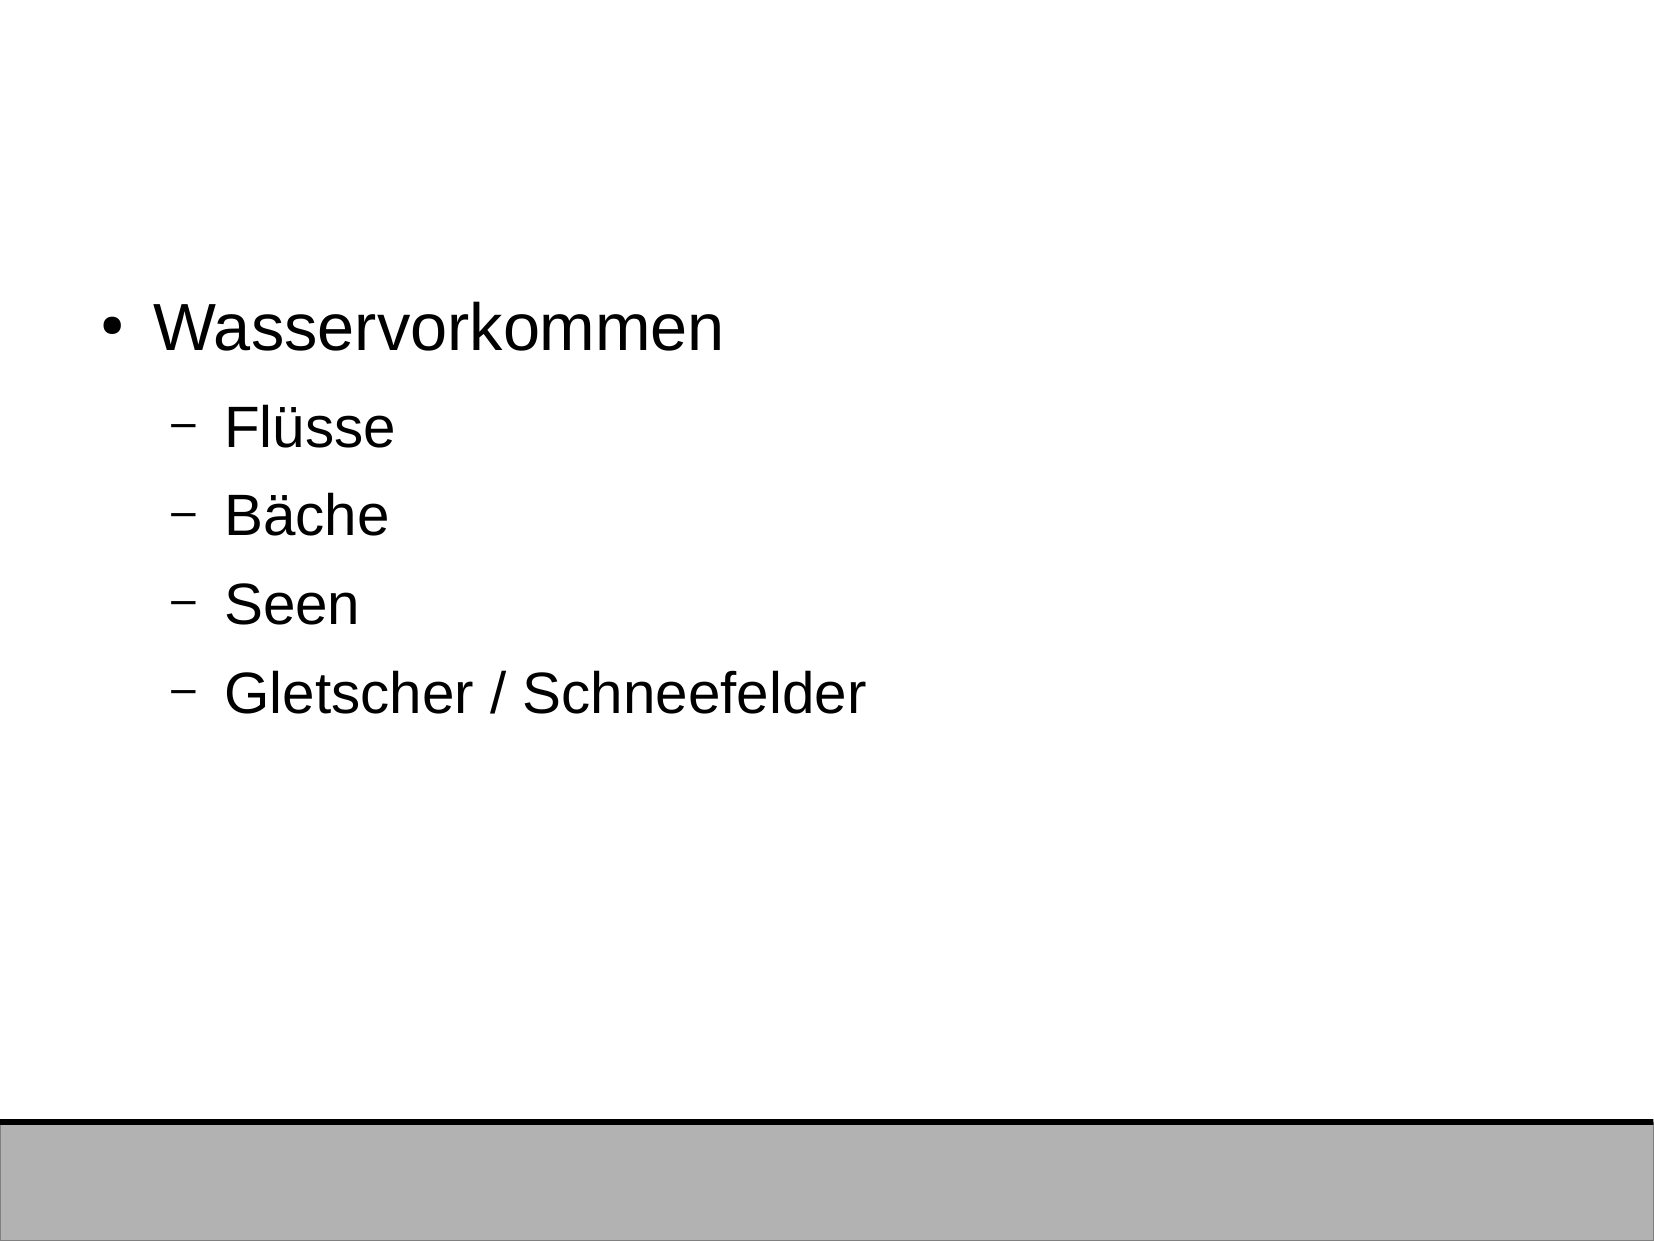

# Wasservorkommen
Flüsse
Bäche
Seen
Gletscher / Schneefelder